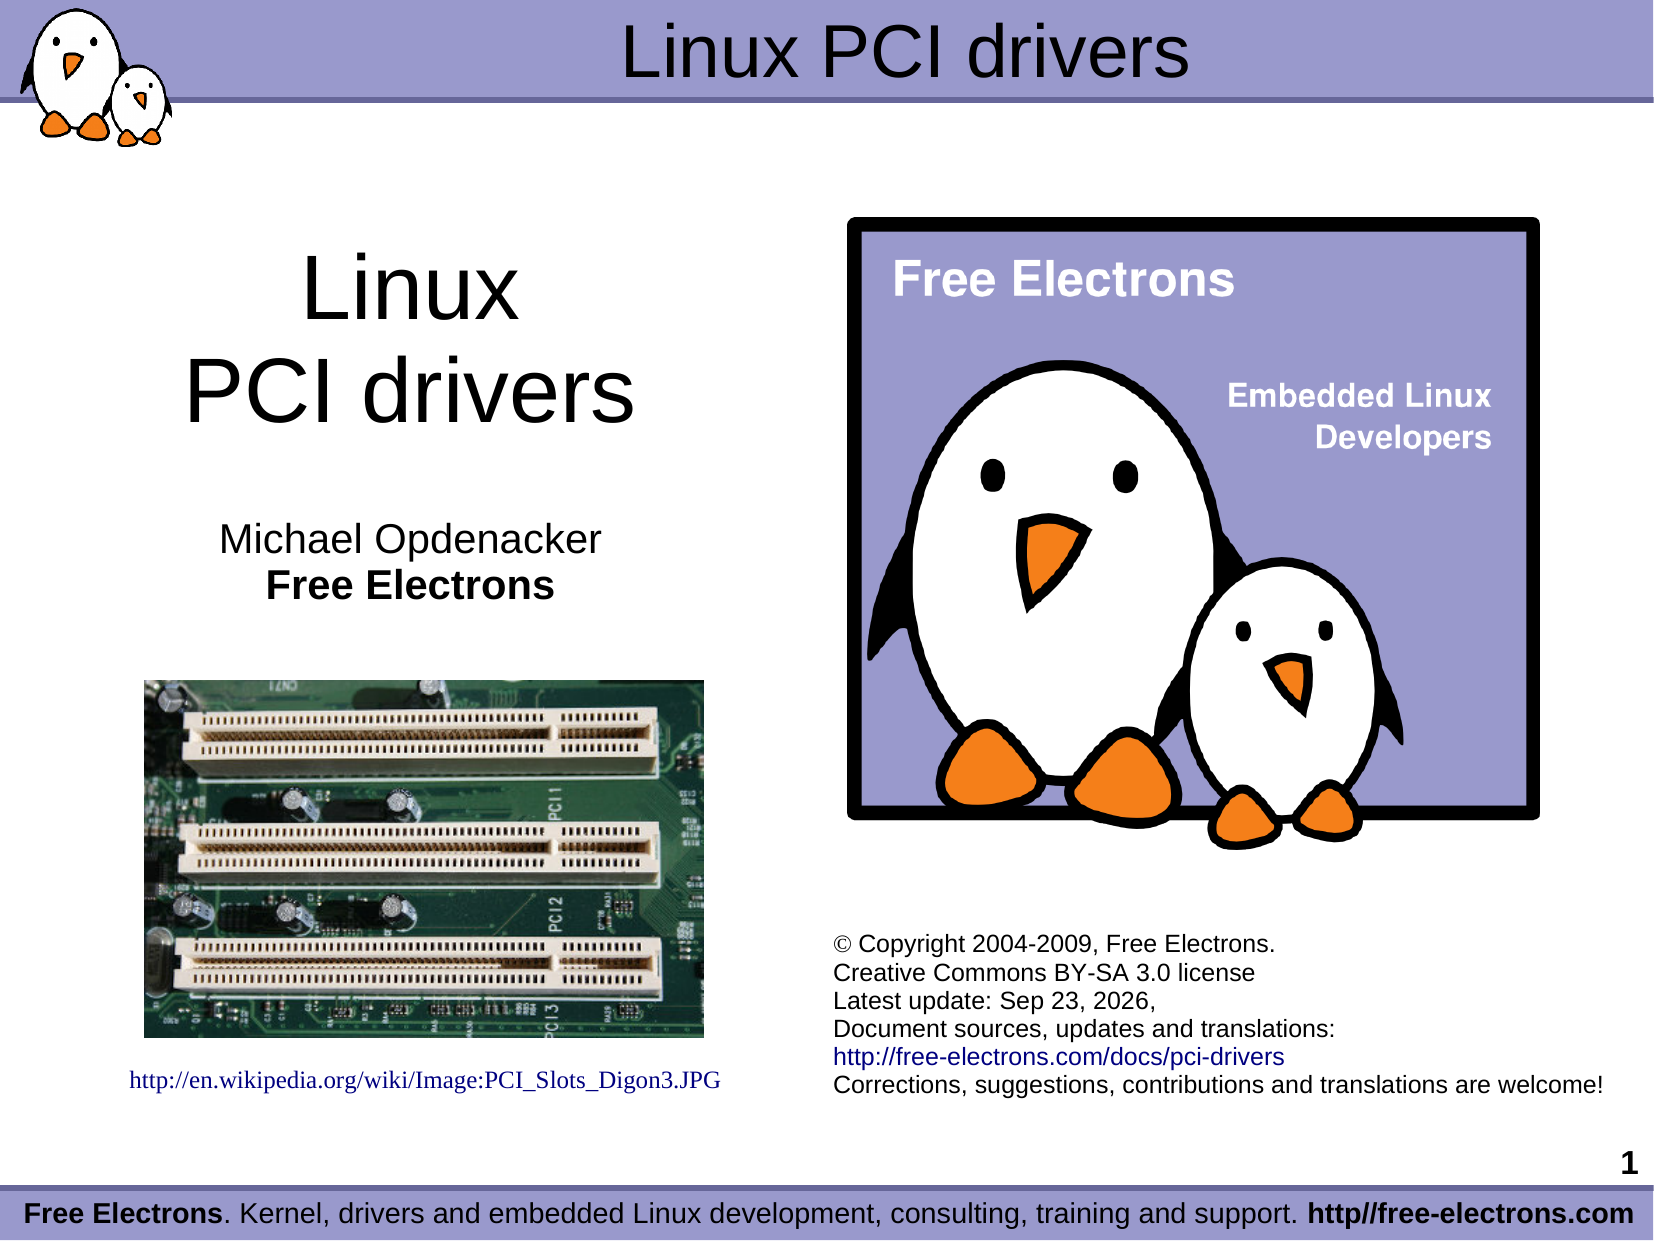

# Linux PCI drivers
Linux
PCI drivers
Michael Opdenacker
Free Electrons
© Copyright 2004-2009, Free Electrons.
Creative Commons BY-SA 3.0 license
Latest update: ,
Document sources, updates and translations:
http://free-electrons.com/docs/pci-drivers
Corrections, suggestions, contributions and translations are welcome!
http://en.wikipedia.org/wiki/Image:PCI_Slots_Digon3.JPG